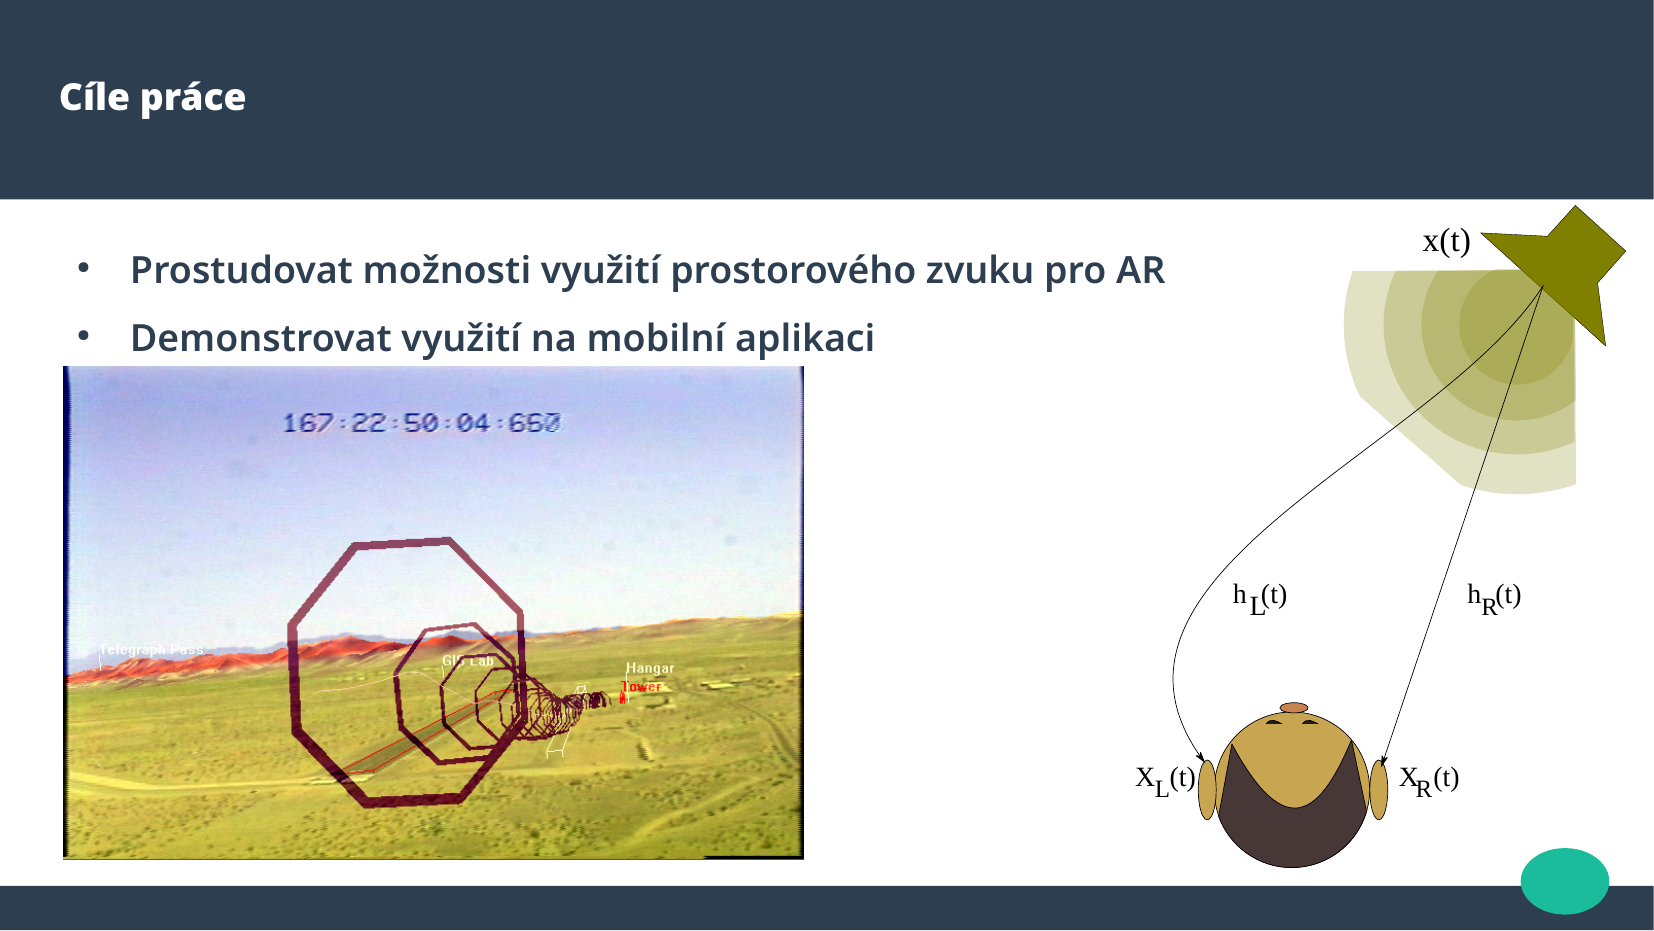

# Cíle práce
Prostudovat možnosti využití prostorového zvuku pro AR
Demonstrovat využití na mobilní aplikaci